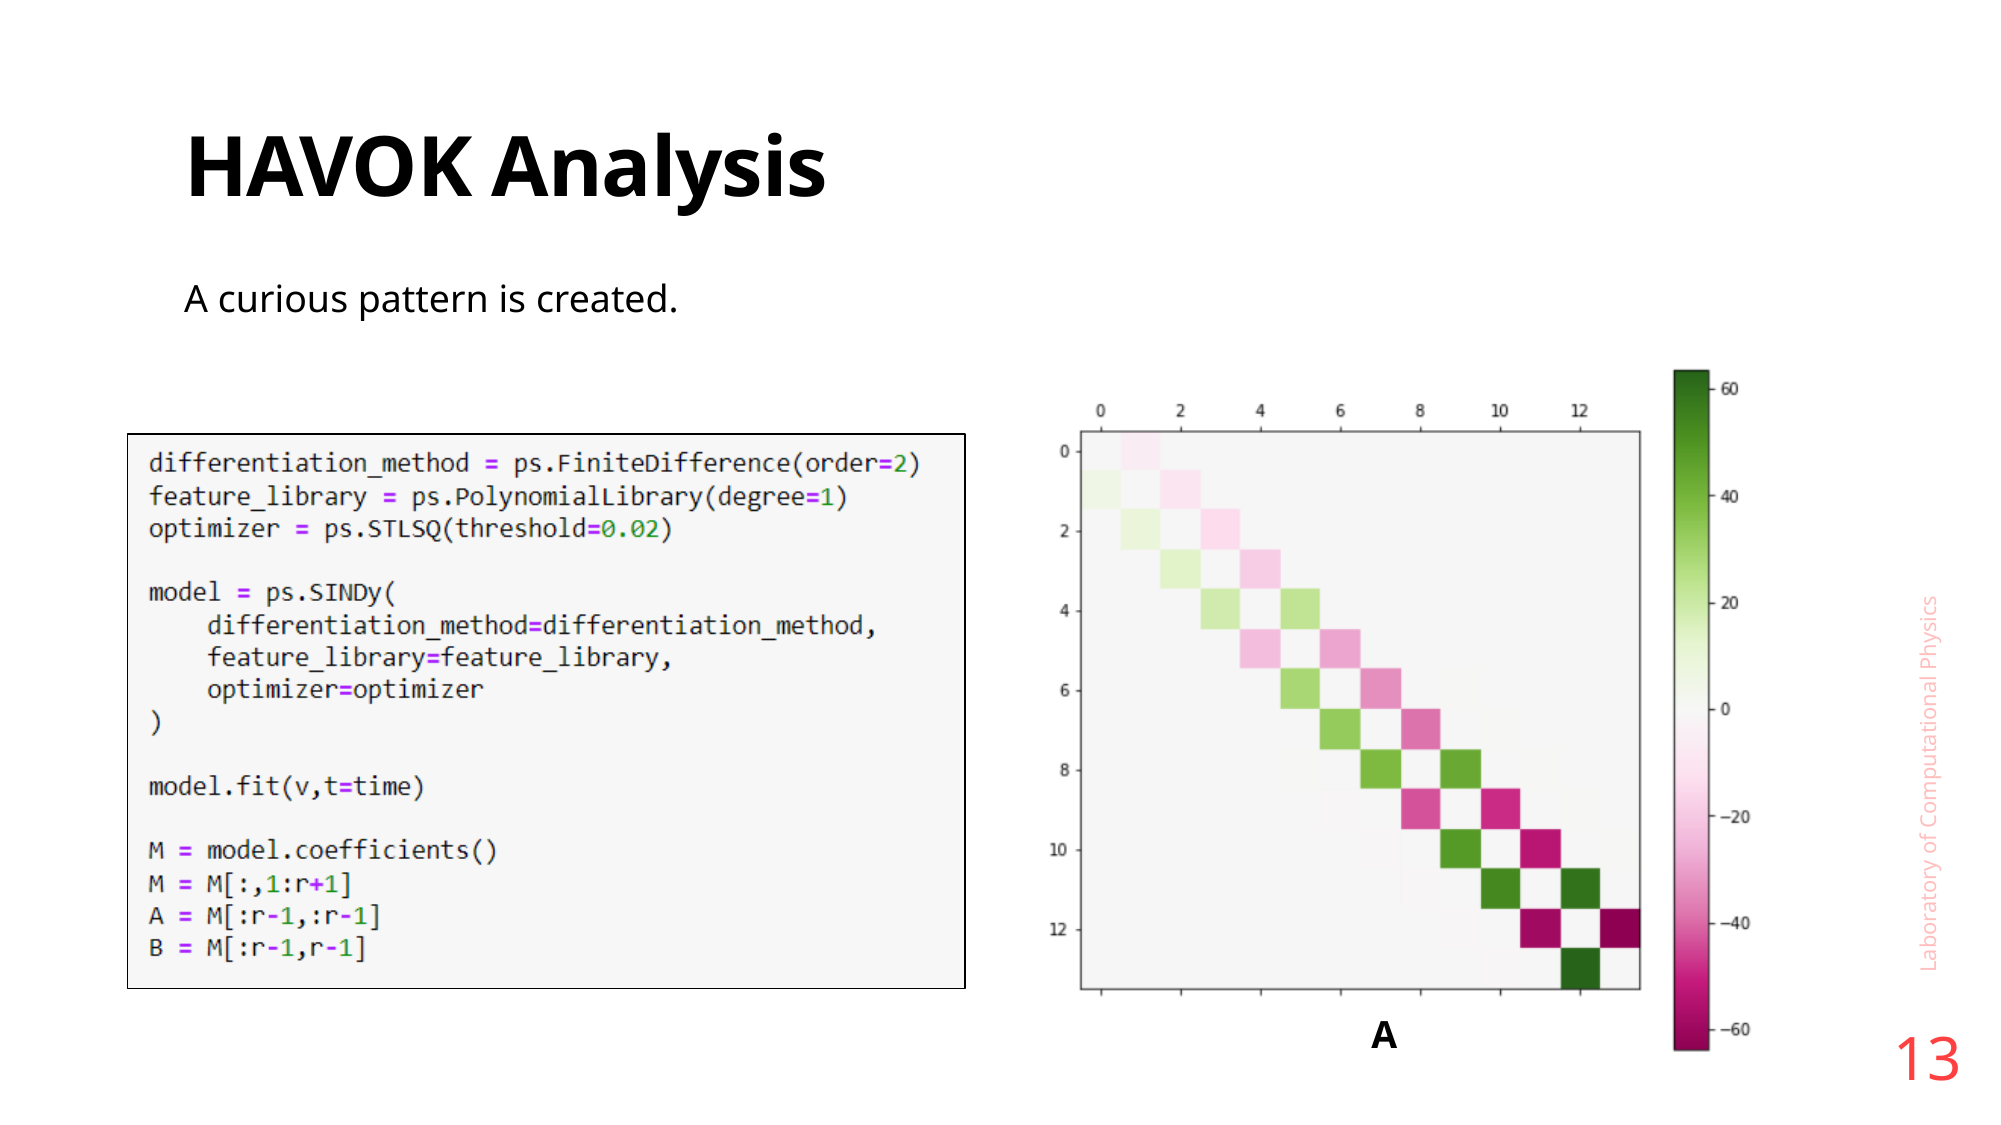

# HAVOK Analysis
A curious pattern is created.
Laboratory of Computational Physics
A
13